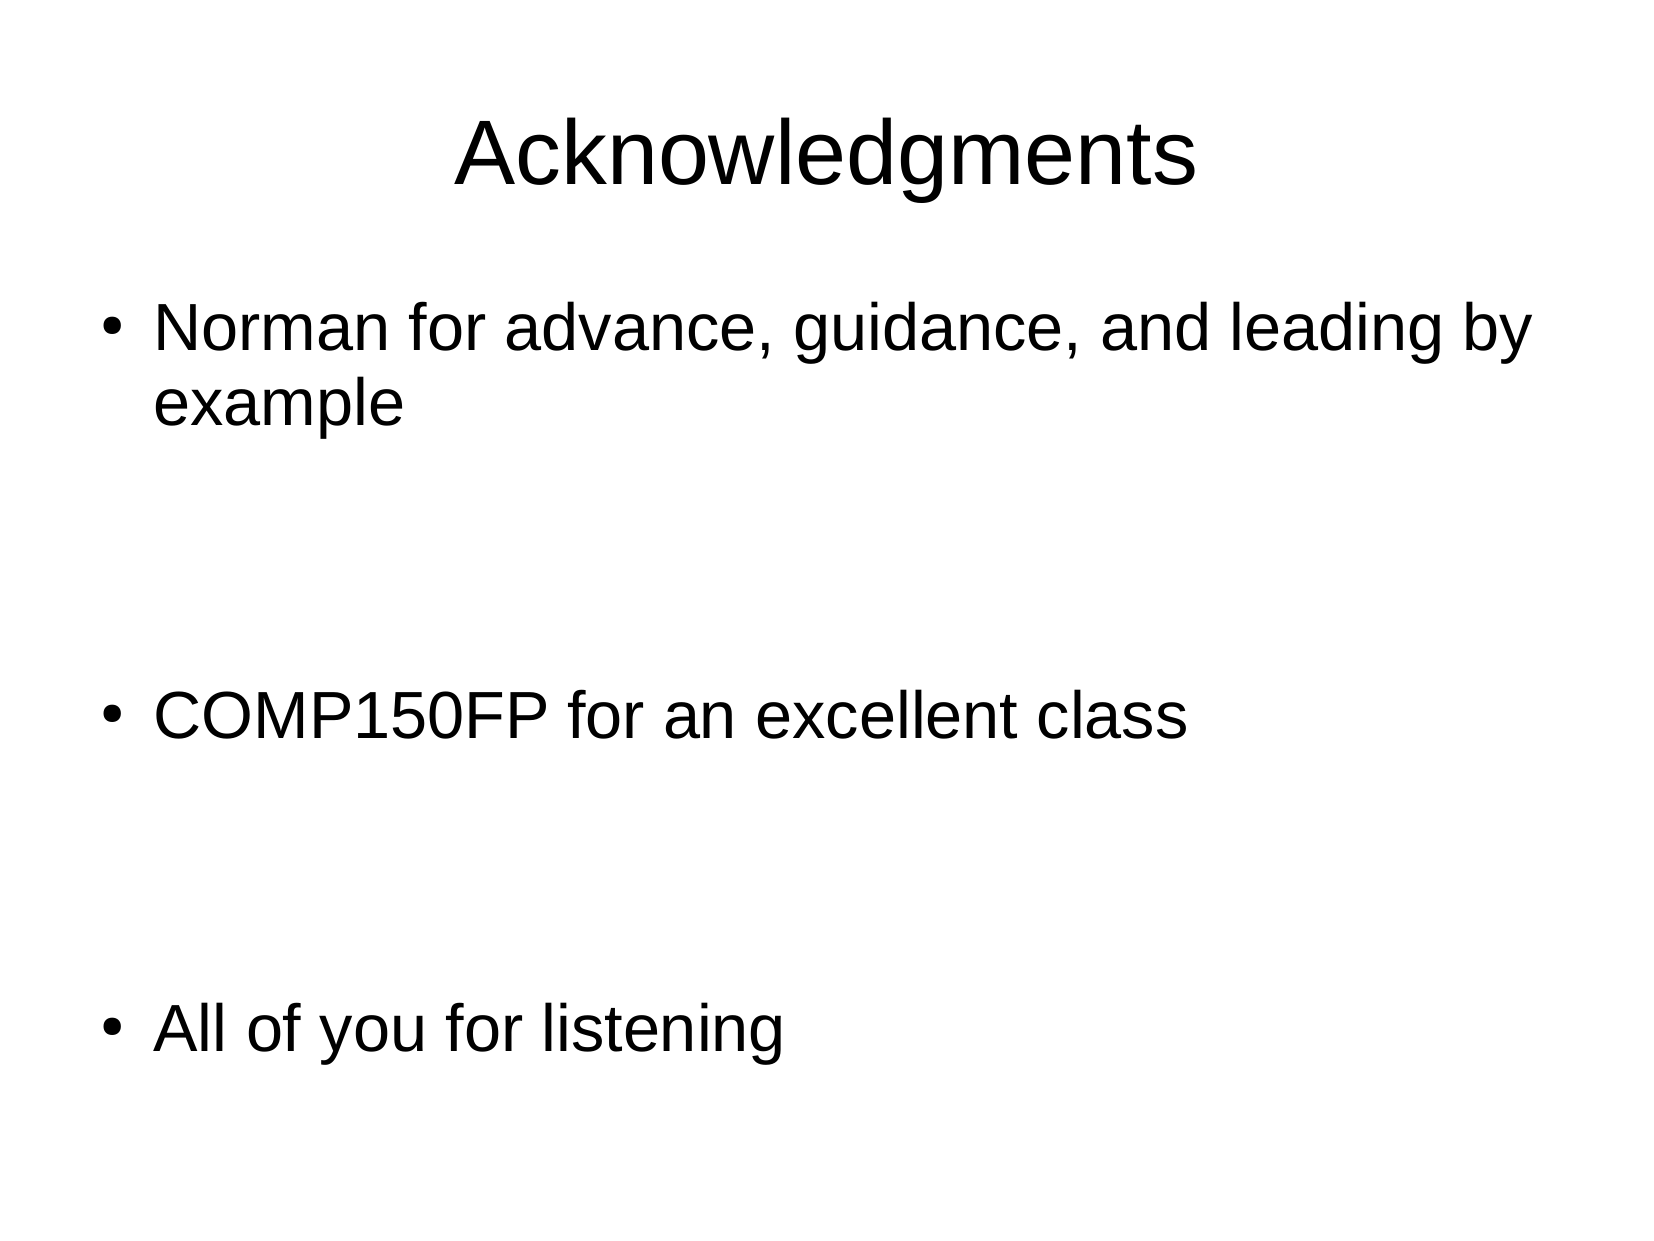

# Acknowledgments
Norman for advance, guidance, and leading by example
COMP150FP for an excellent class
All of you for listening